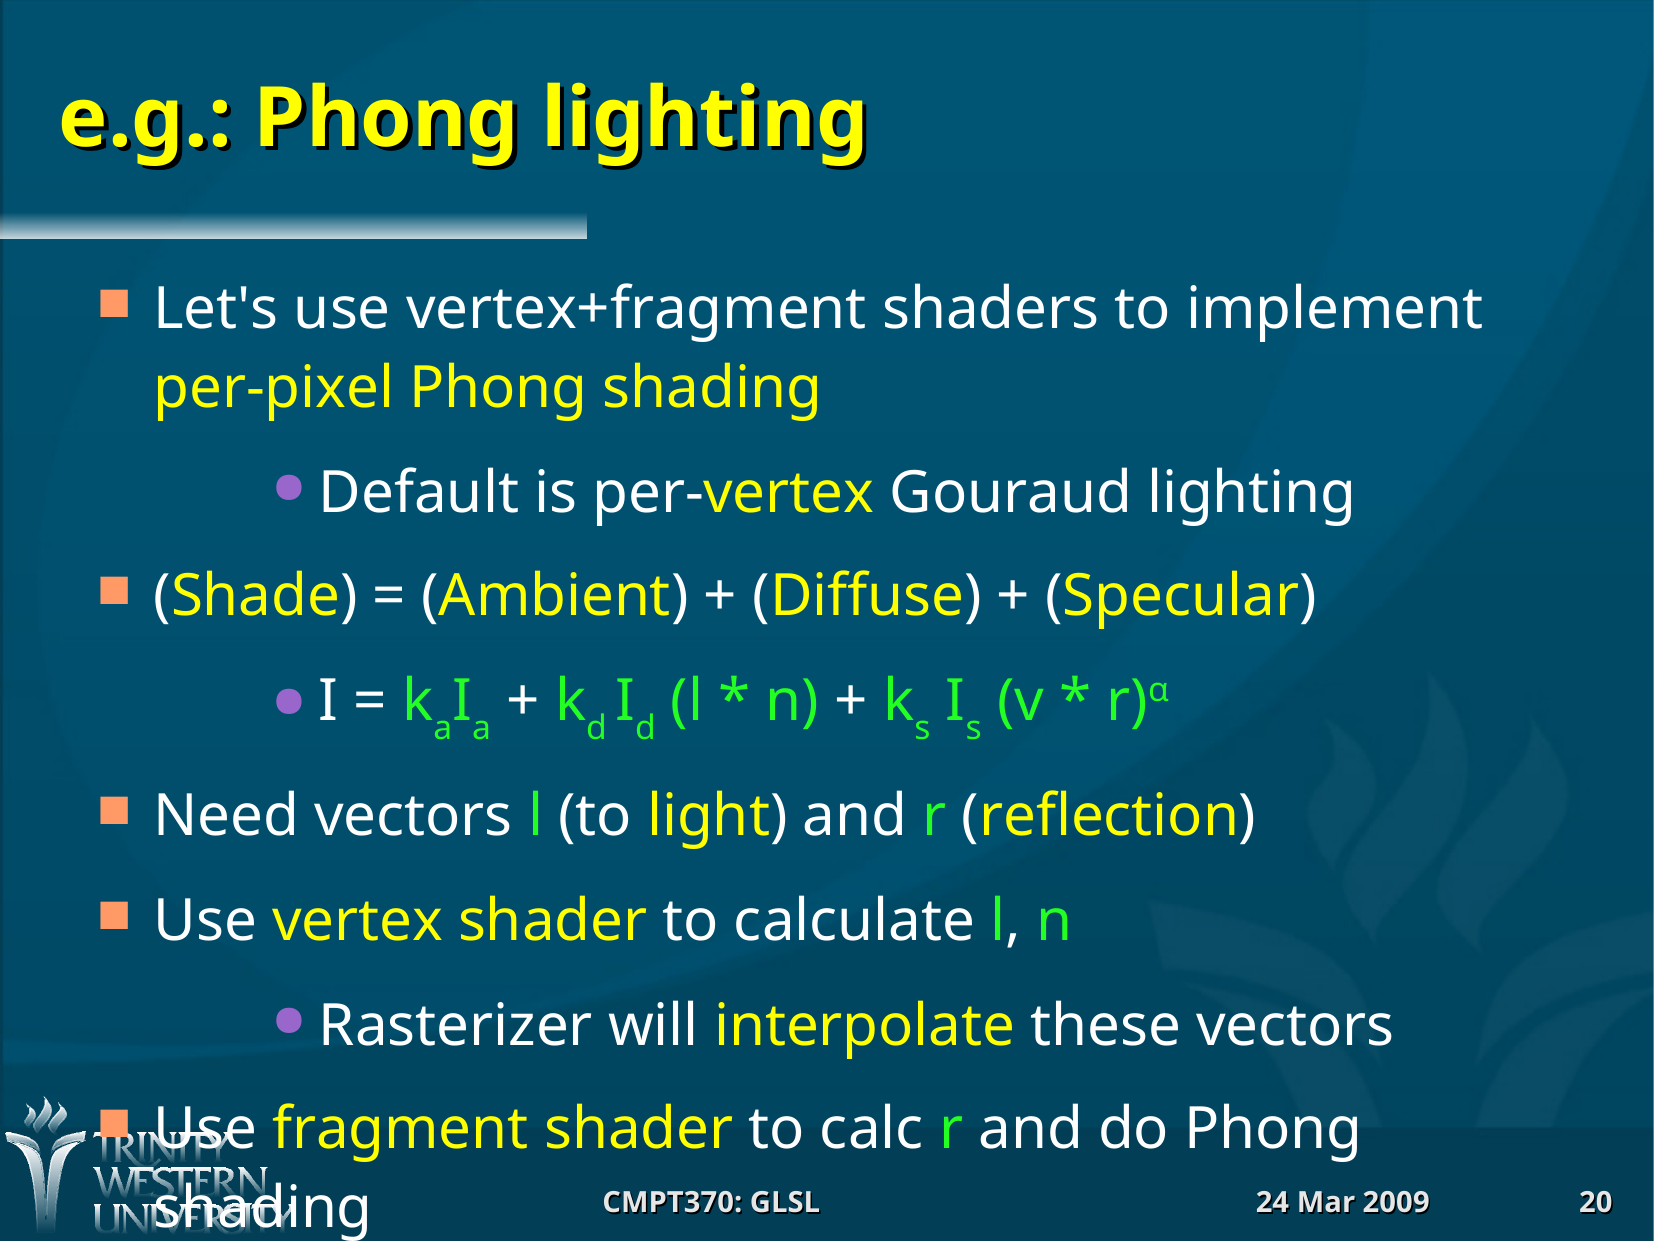

# e.g.: Phong lighting
Let's use vertex+fragment shaders to implement per-pixel Phong shading
Default is per-vertex Gouraud lighting
(Shade) = (Ambient) + (Diffuse) + (Specular)
I = kaIa + kd Id (l * n) + ks Is (v * r)α
Need vectors l (to light) and r (reflection)
Use vertex shader to calculate l, n
Rasterizer will interpolate these vectors
Use fragment shader to calc r and do Phong shading
CMPT370: GLSL
24 Mar 2009
20